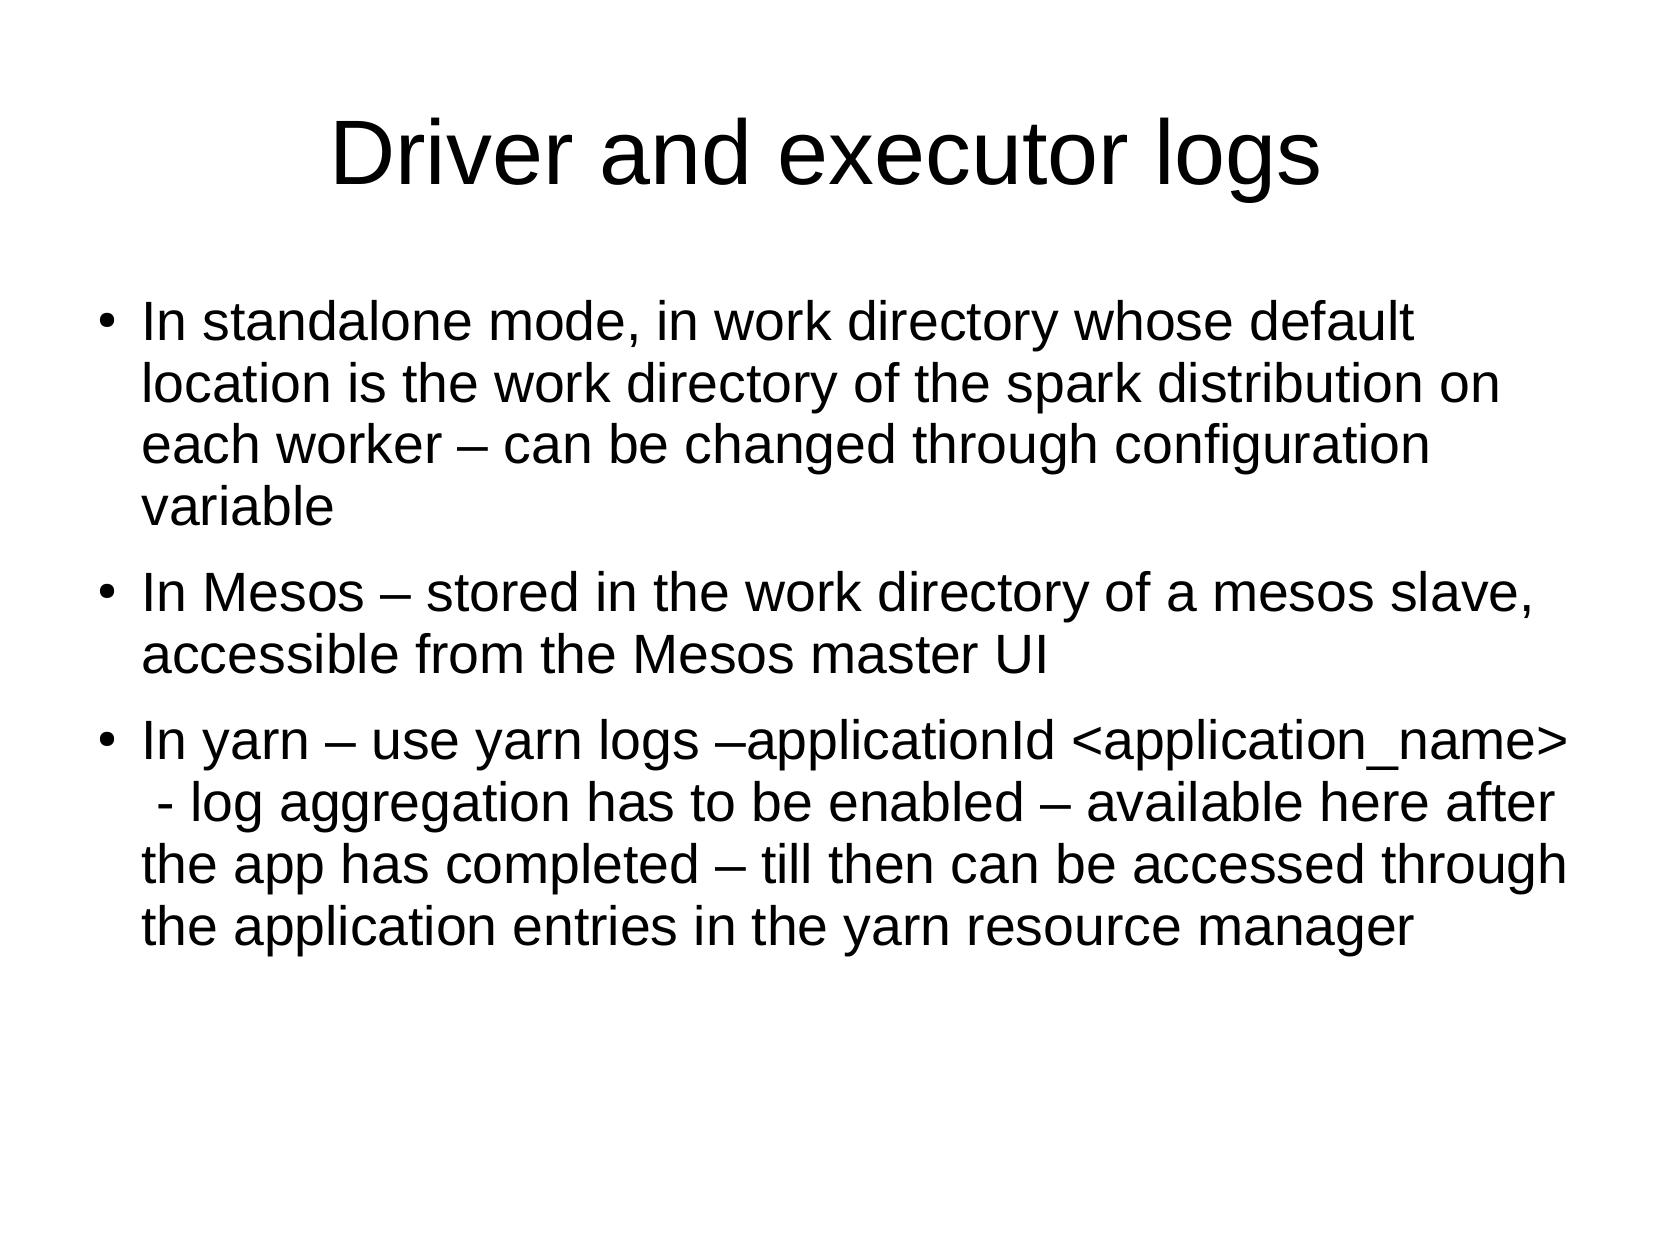

# Driver and executor logs
In standalone mode, in work directory whose default location is the work directory of the spark distribution on each worker – can be changed through configuration variable
In Mesos – stored in the work directory of a mesos slave, accessible from the Mesos master UI
In yarn – use yarn logs –applicationId <application_name> - log aggregation has to be enabled – available here after the app has completed – till then can be accessed through the application entries in the yarn resource manager